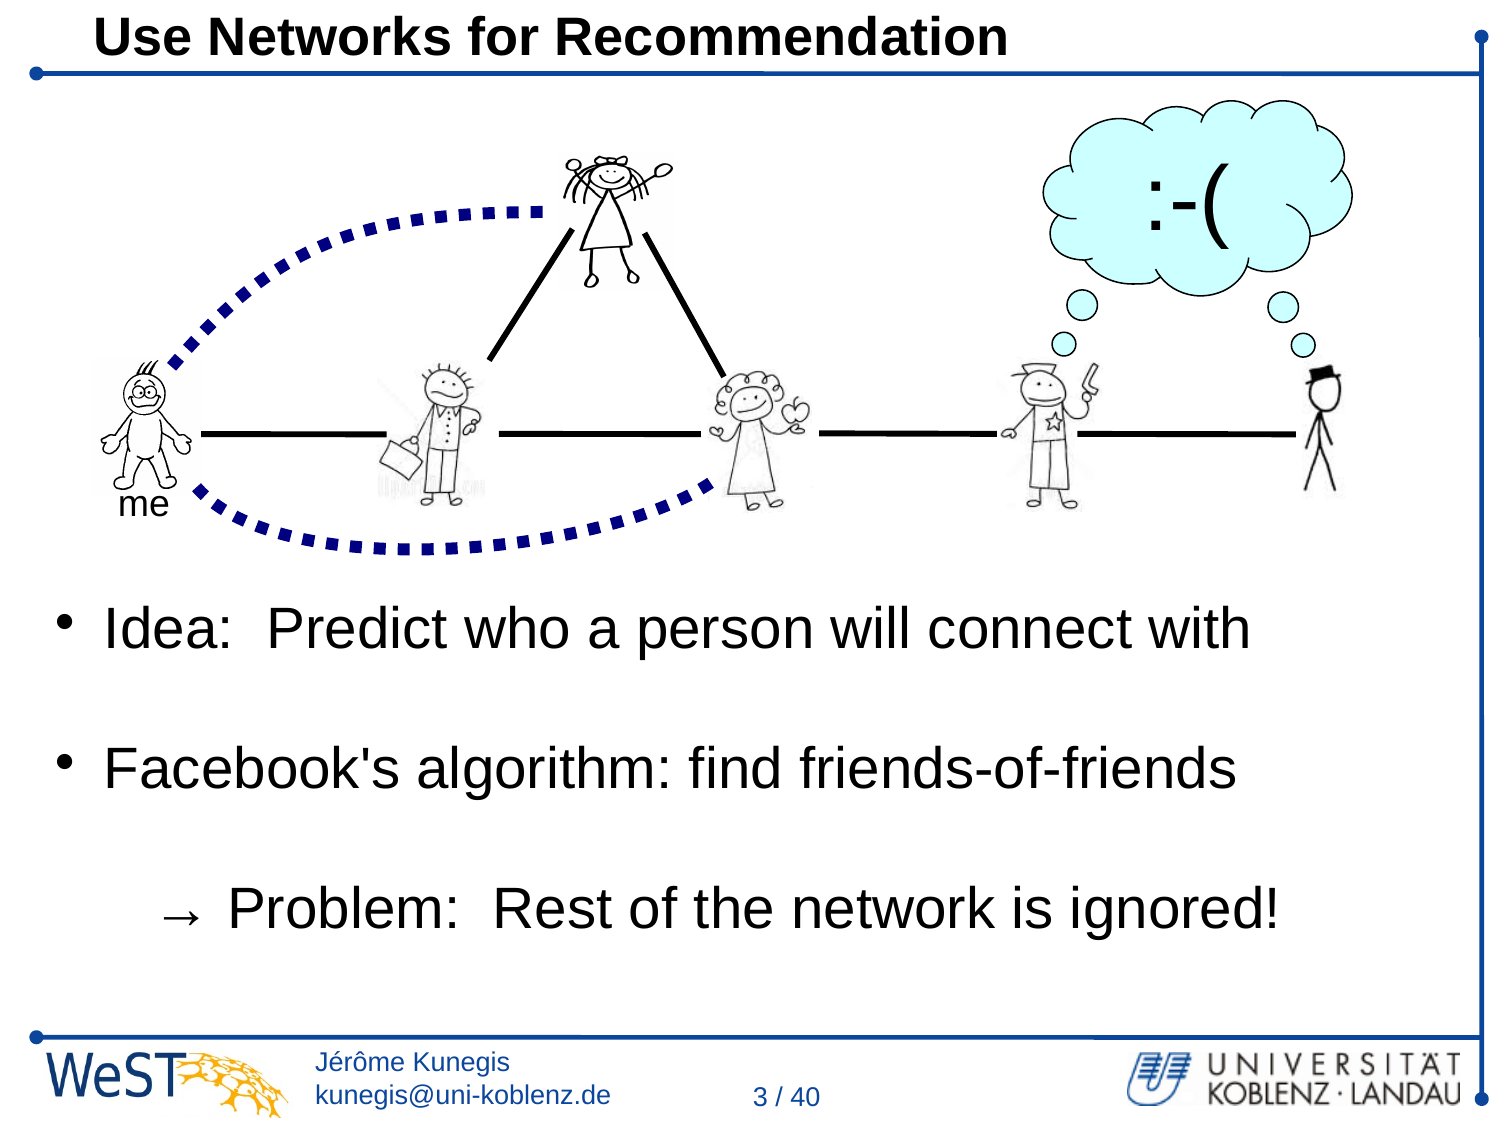

Use Networks for Recommendation
:-(
 Idea: Predict who a person will connect with
 Facebook's algorithm: find friends-of-friends
 → Problem: Rest of the network is ignored!
me